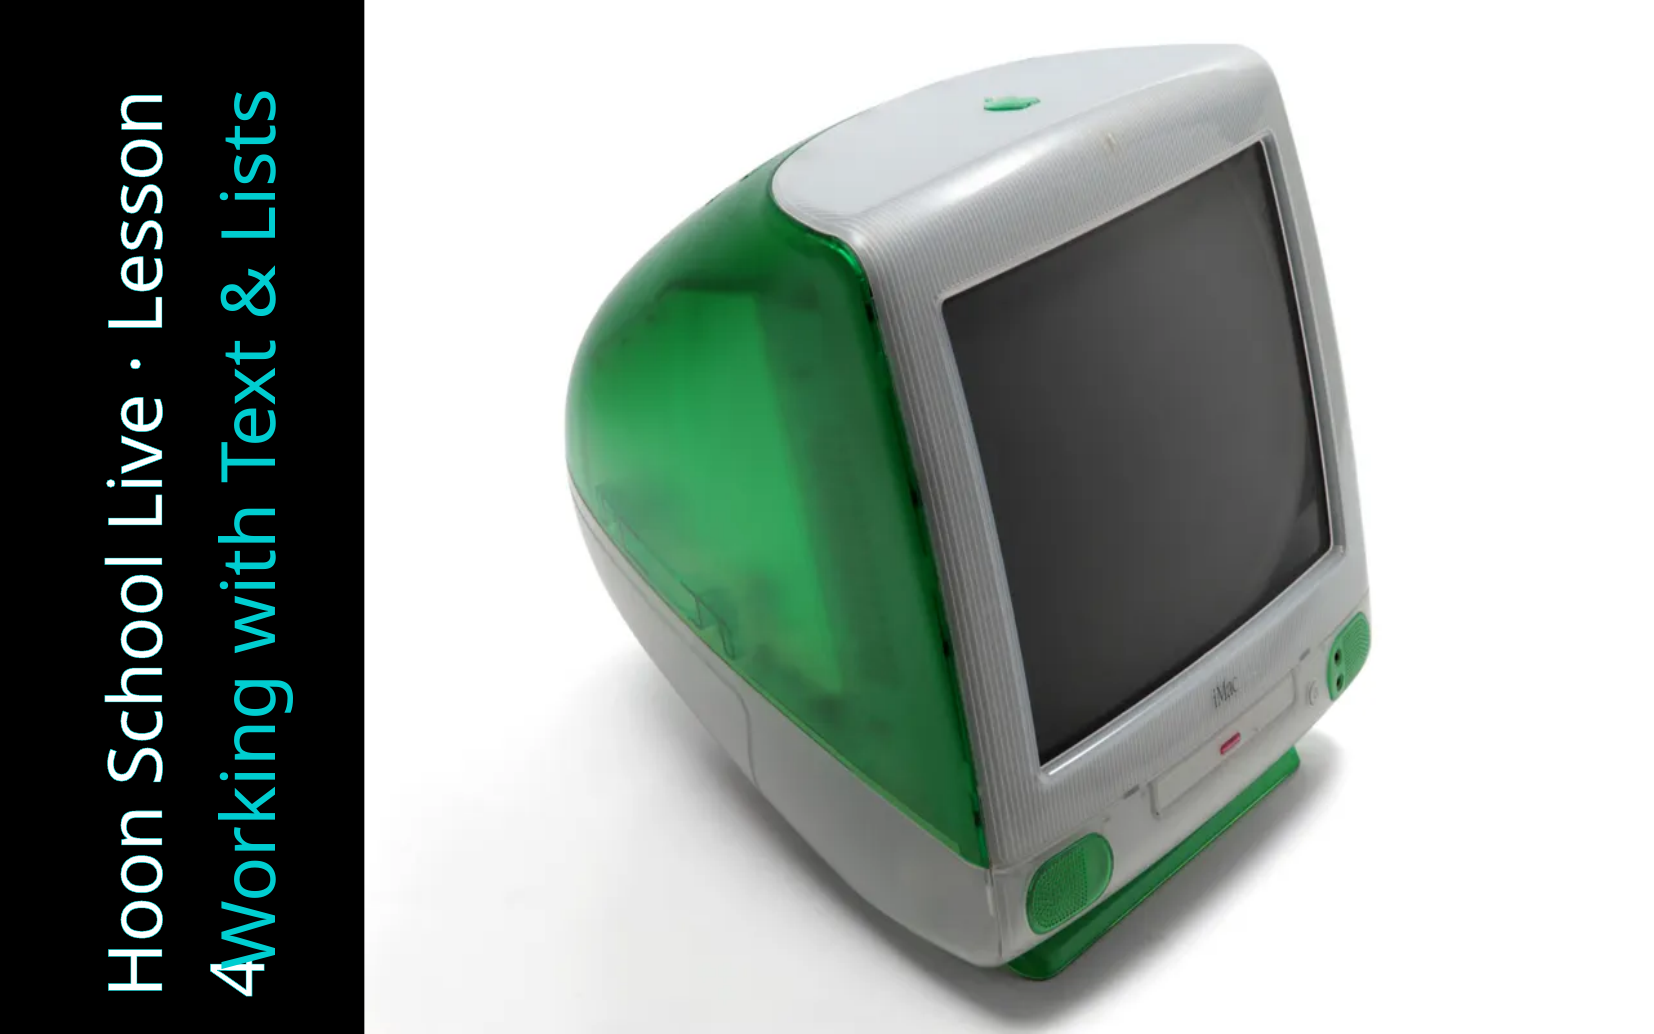

Hoon School Live · Lesson 4
Working with Text & Lists